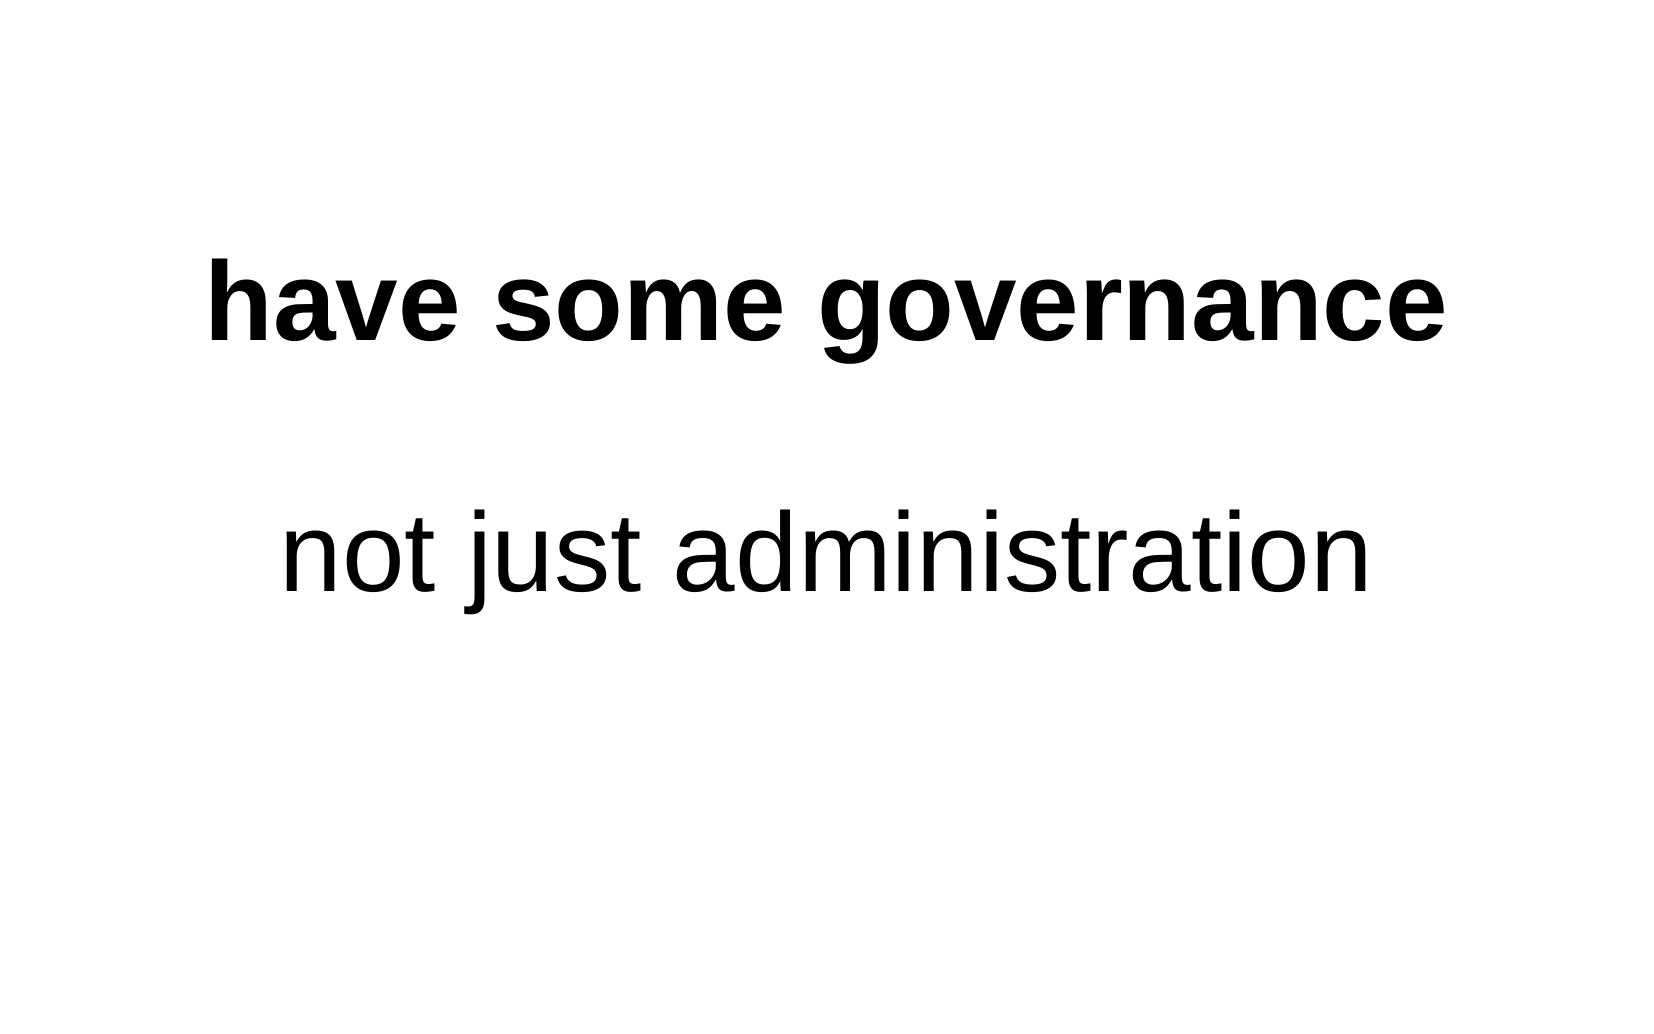

# have some governance not just administration